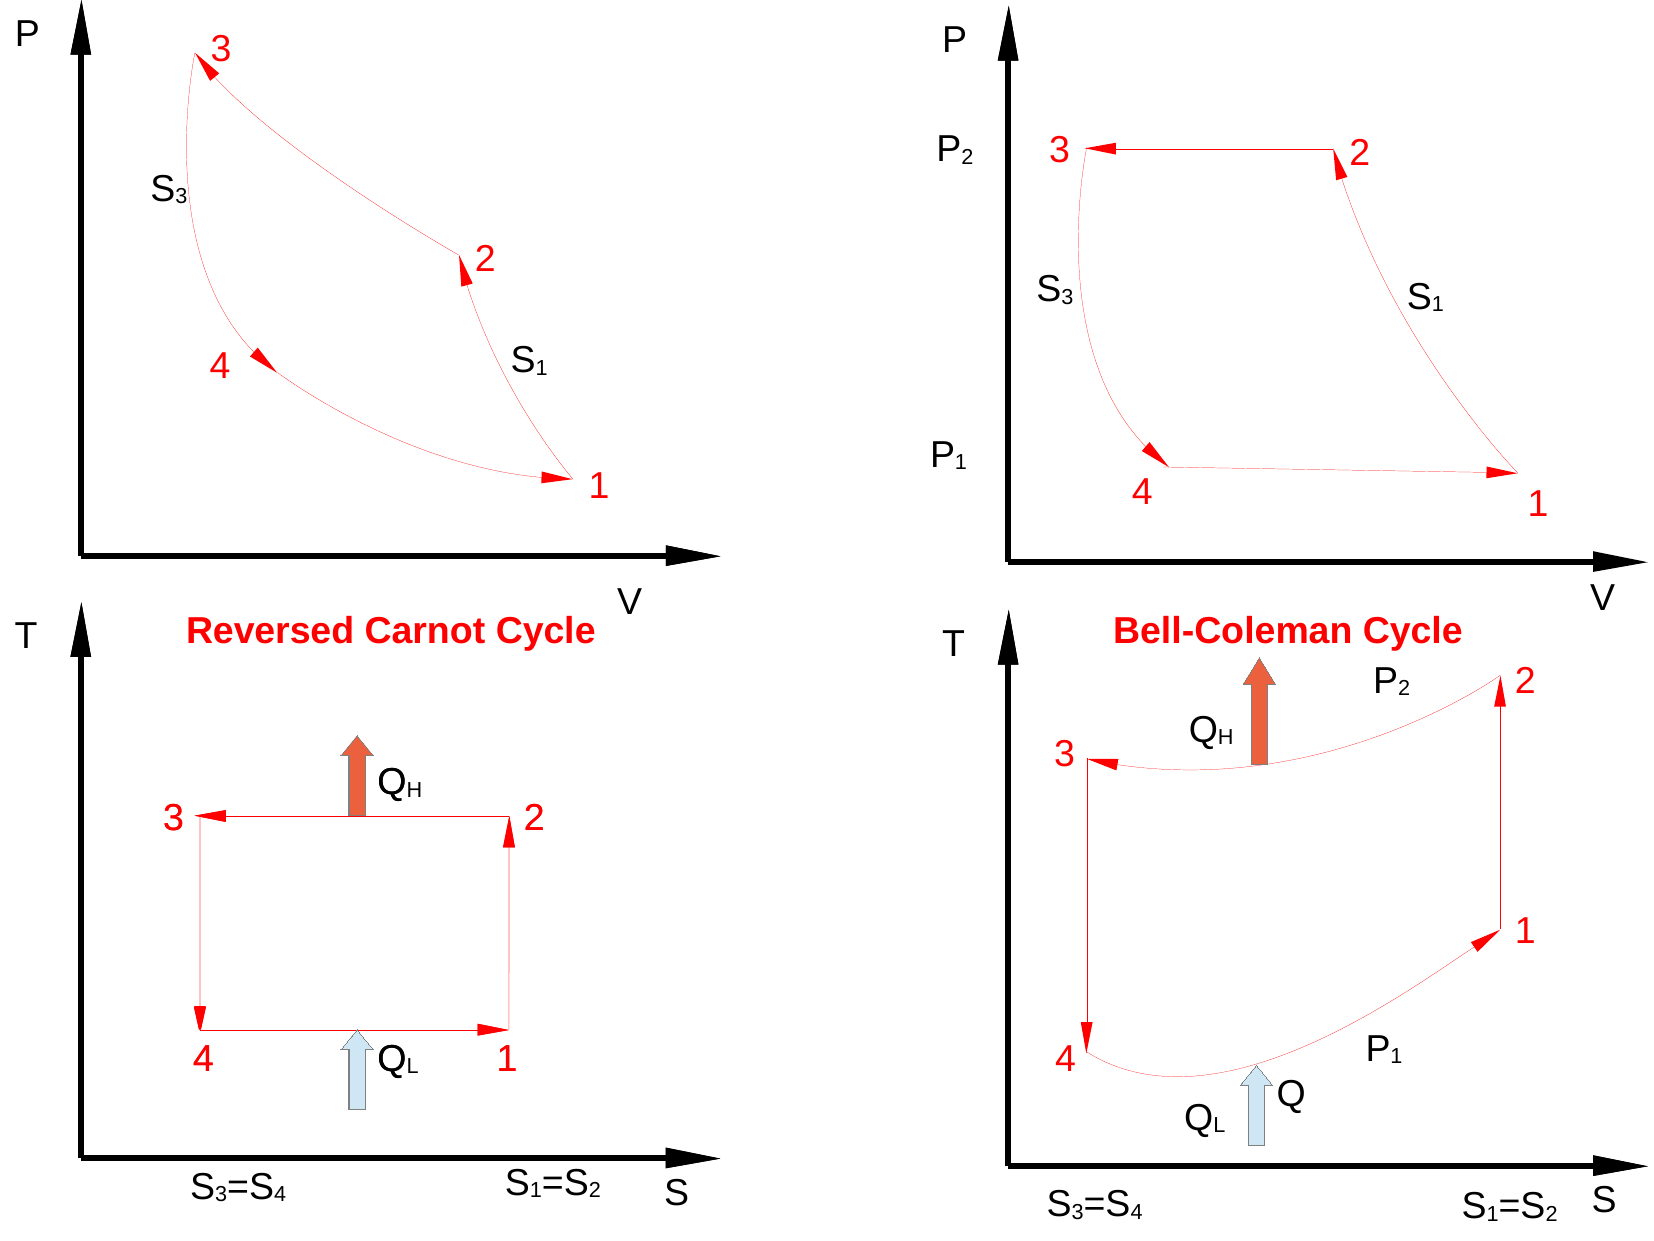

P
P
3
P2
3
2
S3
2
S3
S1
S1
4
P1
1
4
1
V
V
Reversed Carnot Cycle
Bell-Coleman Cycle
T
T
P2
2
QH
3
Q
QH
3
3
2
2
1
P1
4
4
4
Q
QL
1
1
Q
QL
S1=S2
S3=S4
S
S
S3=S4
S1=S2